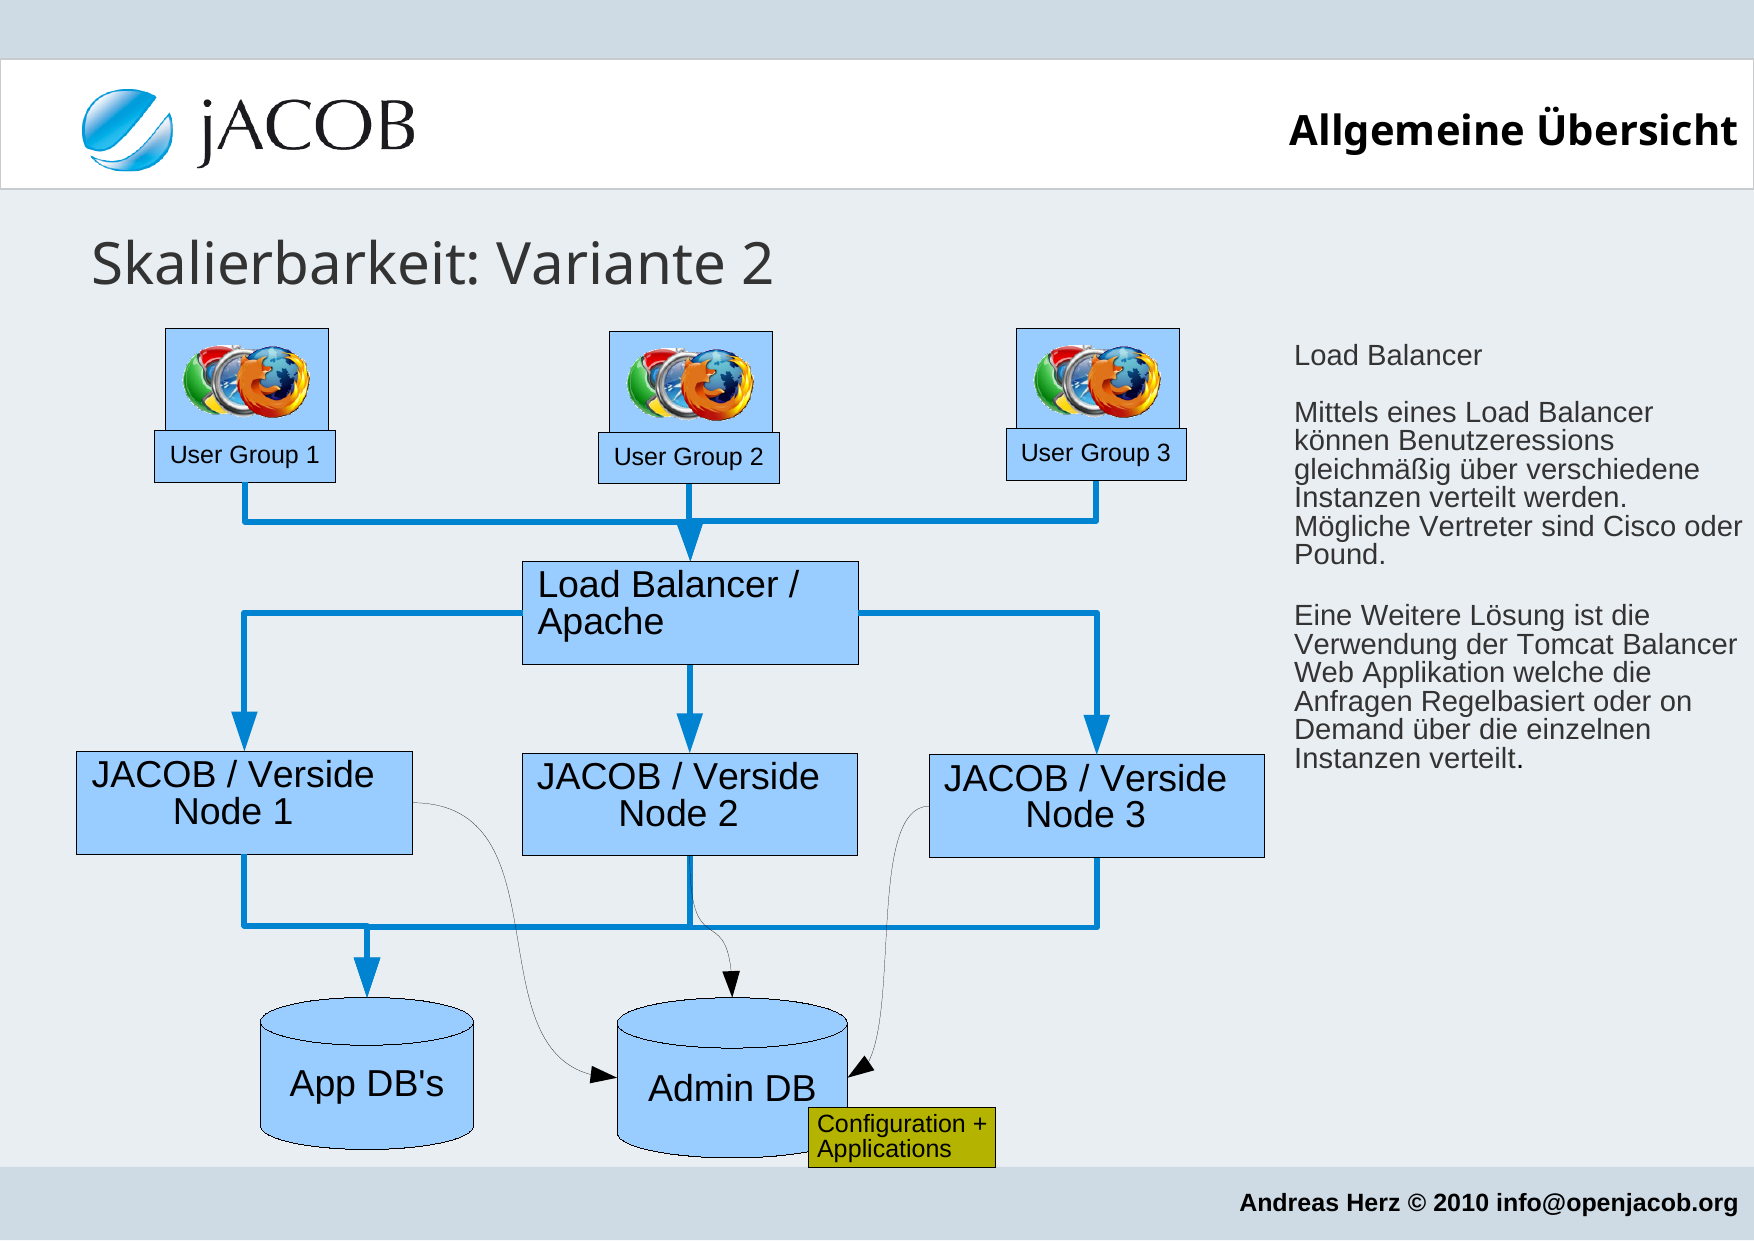

# Allgemeine Übersicht
Skalierbarkeit: Variante 2
Load Balancer
Mittels eines Load Balancer können Benutzeressions gleichmäßig über verschiedene Instanzen verteilt werden. Mögliche Vertreter sind Cisco oder Pound.
Eine Weitere Lösung ist die Verwendung der Tomcat Balancer Web Applikation welche die Anfragen Regelbasiert oder on Demand über die einzelnen Instanzen verteilt.
User Group 3
User Group 1
User Group 2
Load Balancer /
Apache
JACOB / Verside
Node 1
JACOB / Verside
Node 2
JACOB / Verside
Node 3
App DB's
Admin DB
Configuration +
Applications
Andreas Herz © 2010 info@openjacob.org